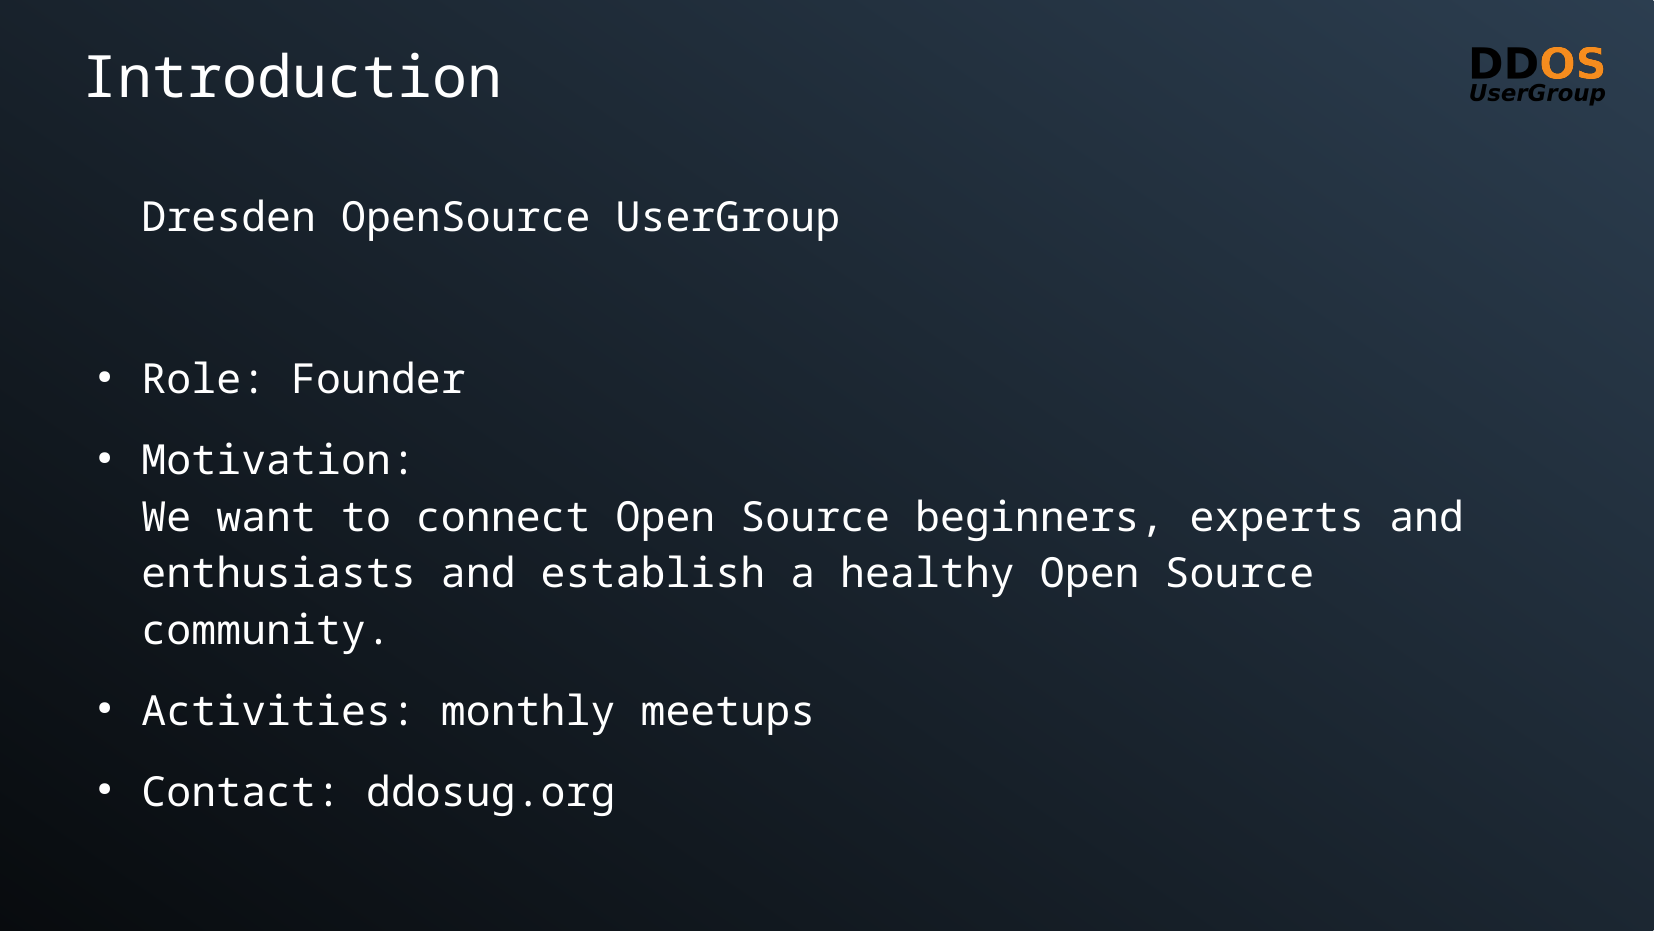

# Introduction
Dresden OpenSource UserGroup
Role: Founder
Motivation:
We want to connect Open Source beginners, experts and enthusiasts and establish a healthy Open Source community.
Activities: monthly meetups
Contact: ddosug.org